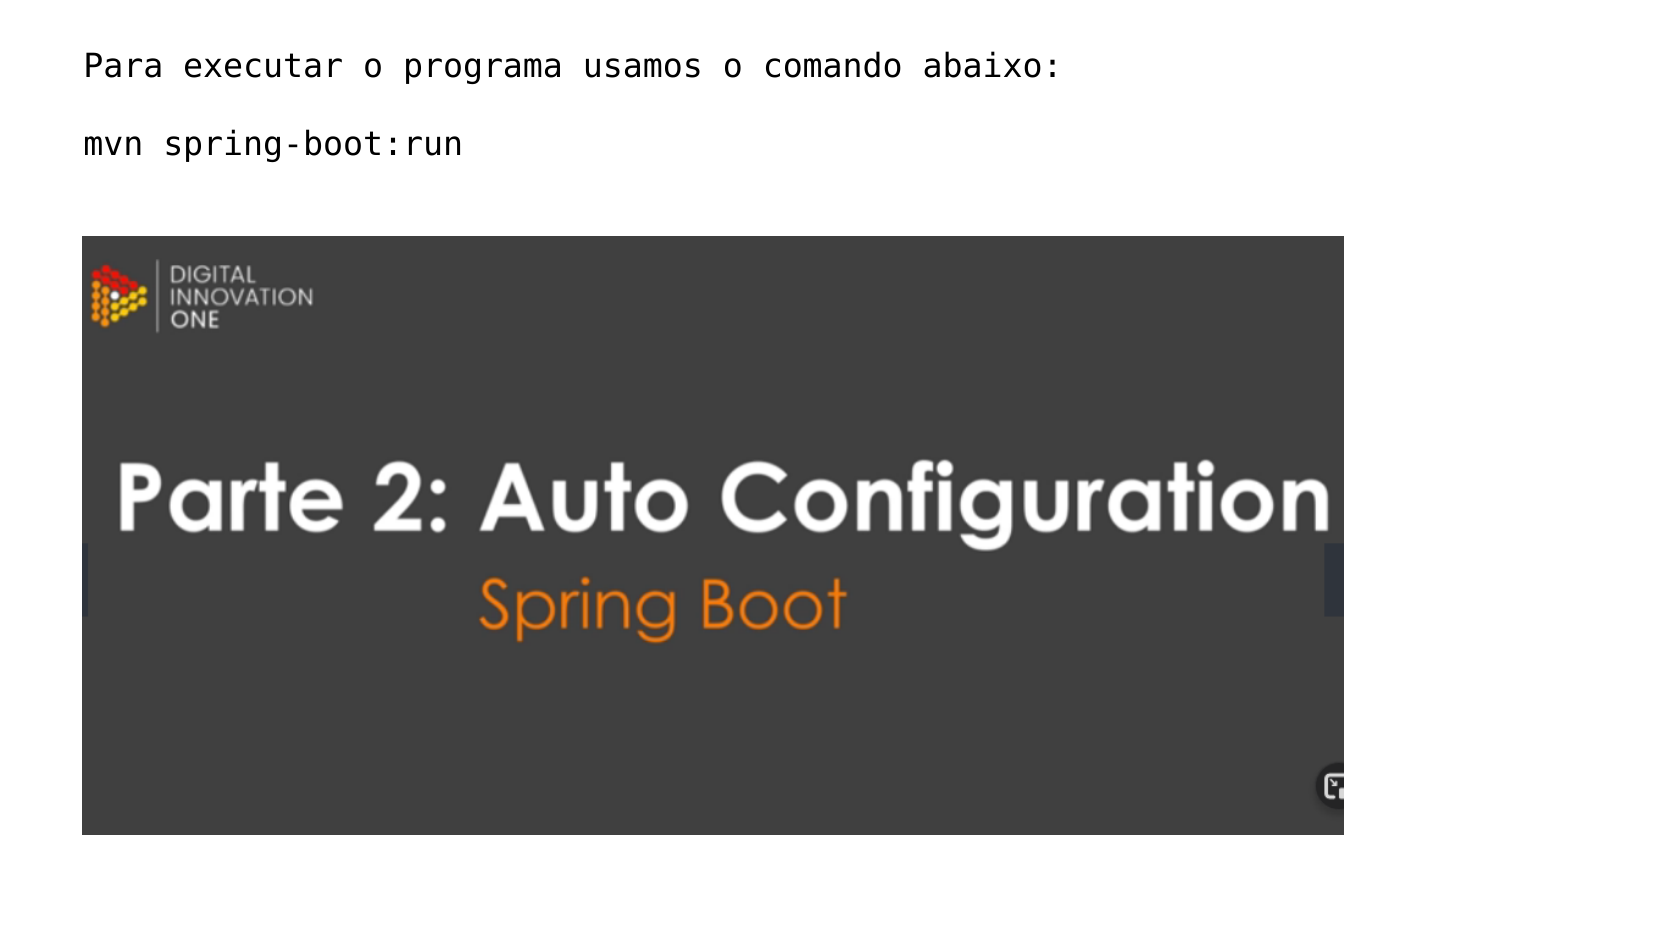

Para executar o programa usamos o comando abaixo:
mvn spring-boot:run